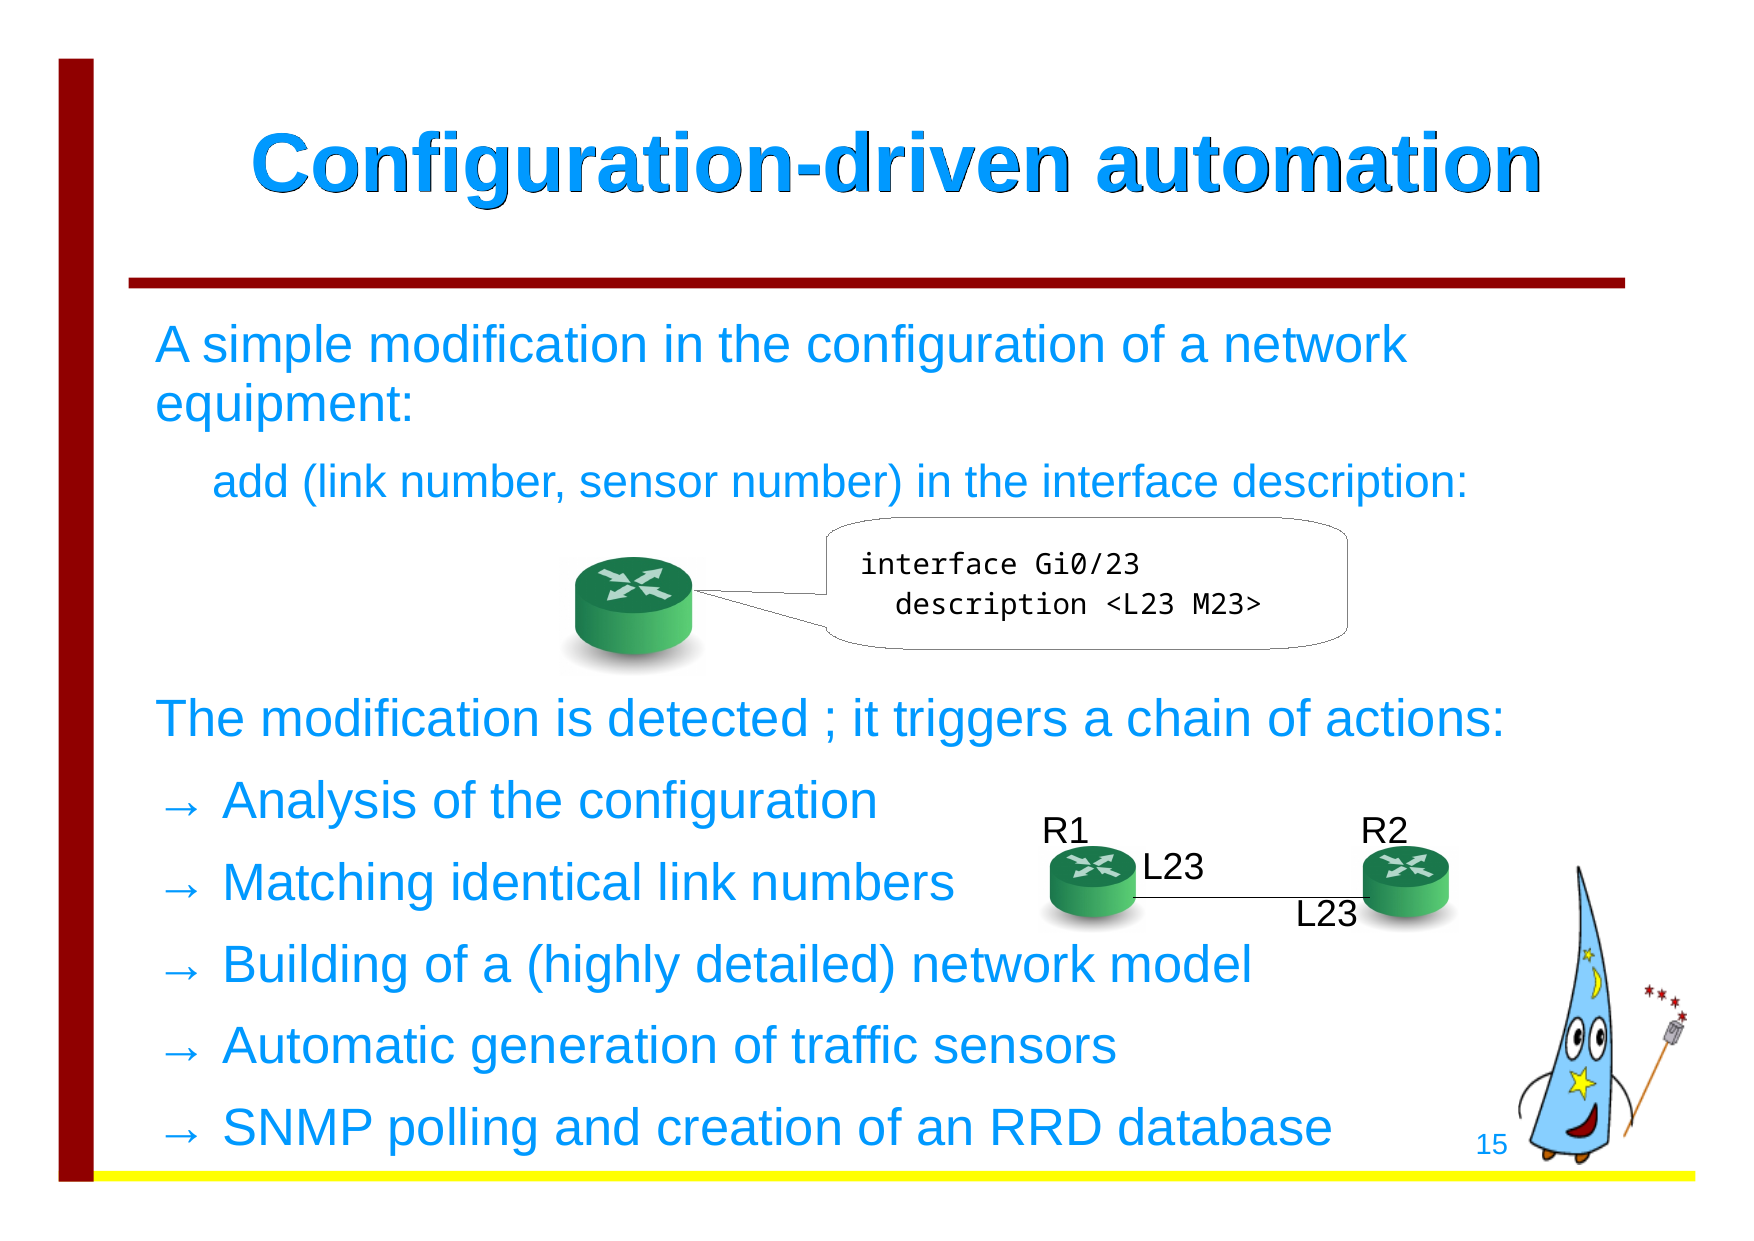

# Configuration-driven automation
A simple modification in the configuration of a network equipment:
add (link number, sensor number) in the interface description:
The modification is detected ; it triggers a chain of actions:
→ Analysis of the configuration
→ Matching identical link numbers
→ Building of a (highly detailed) network model
→ Automatic generation of traffic sensors
→ SNMP polling and creation of an RRD database
interface Gi0/23
  description <L23 M23>
R1
R2
L23
L23
15